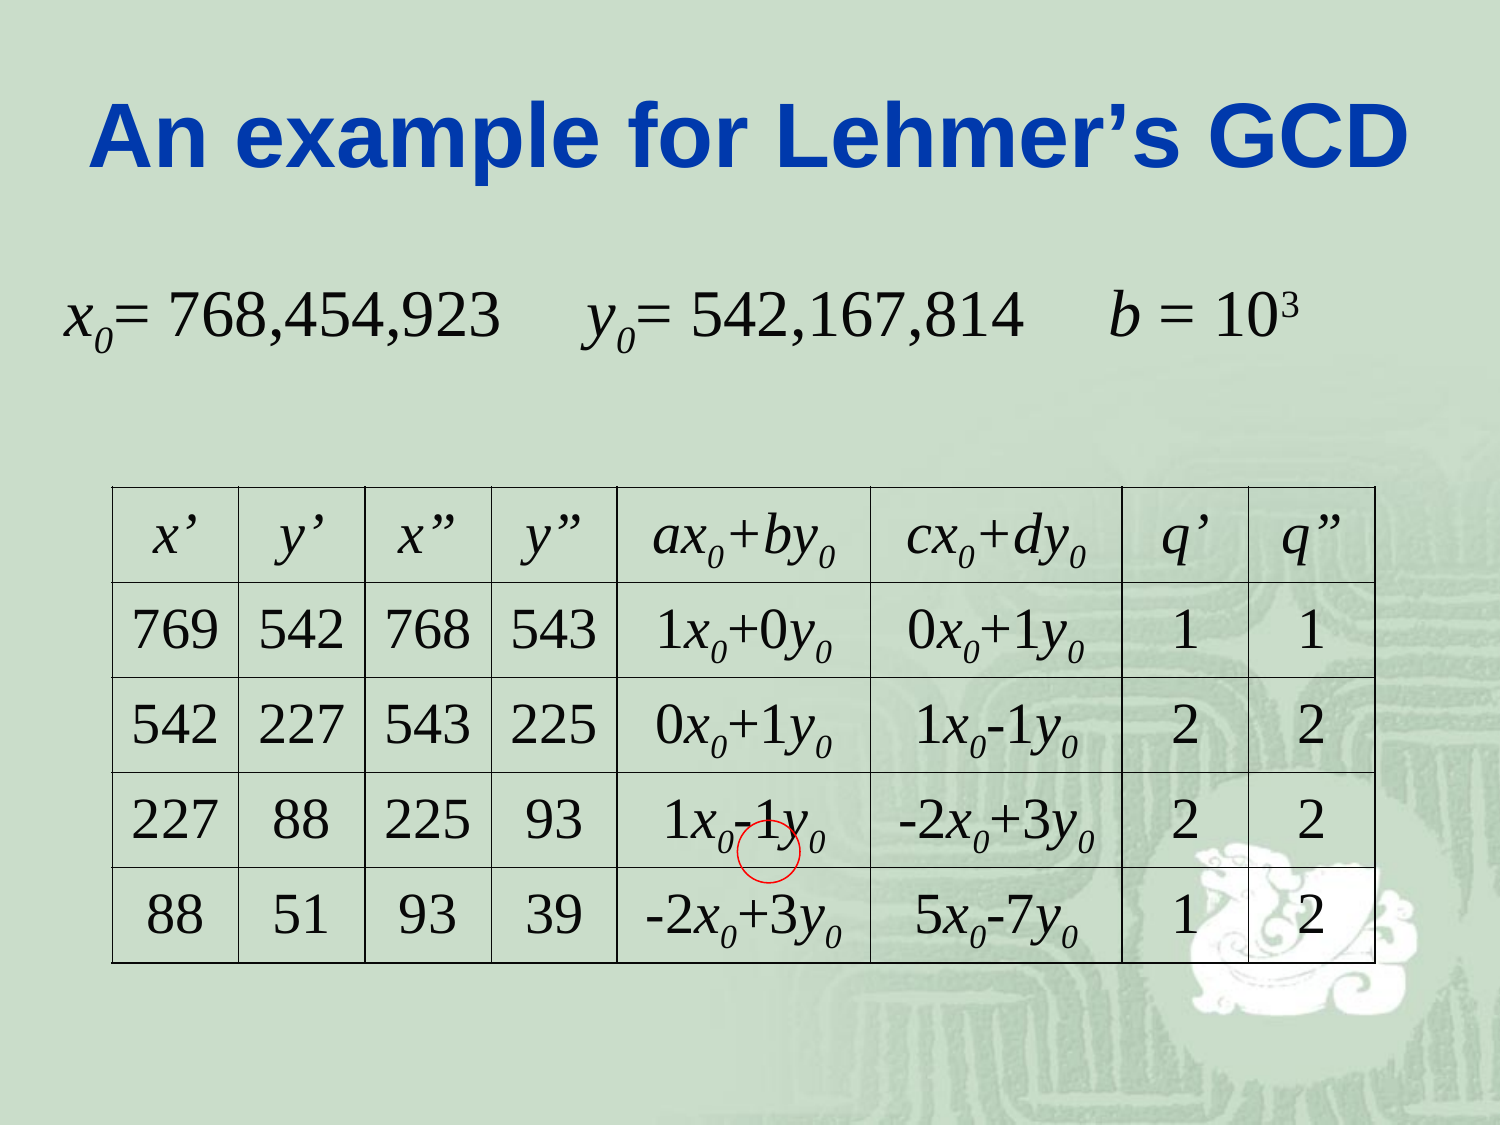

# An example for Lehmer’s GCD
x0= 768,454,923 y0= 542,167,814 b = 103
| x’ | y’ | x” | y” | ax0+by0 | cx0+dy0 | q’ | q” |
| --- | --- | --- | --- | --- | --- | --- | --- |
| 769 | 542 | 768 | 543 | 1x0+0y0 | 0x0+1y0 | 1 | 1 |
| 542 | 227 | 543 | 225 | 0x0+1y0 | 1x0-1y0 | 2 | 2 |
| 227 | 88 | 225 | 93 | 1x0-1y0 | -2x0+3y0 | 2 | 2 |
| 88 | 51 | 93 | 39 | -2x0+3y0 | 5x0-7y0 | 1 | 2 |